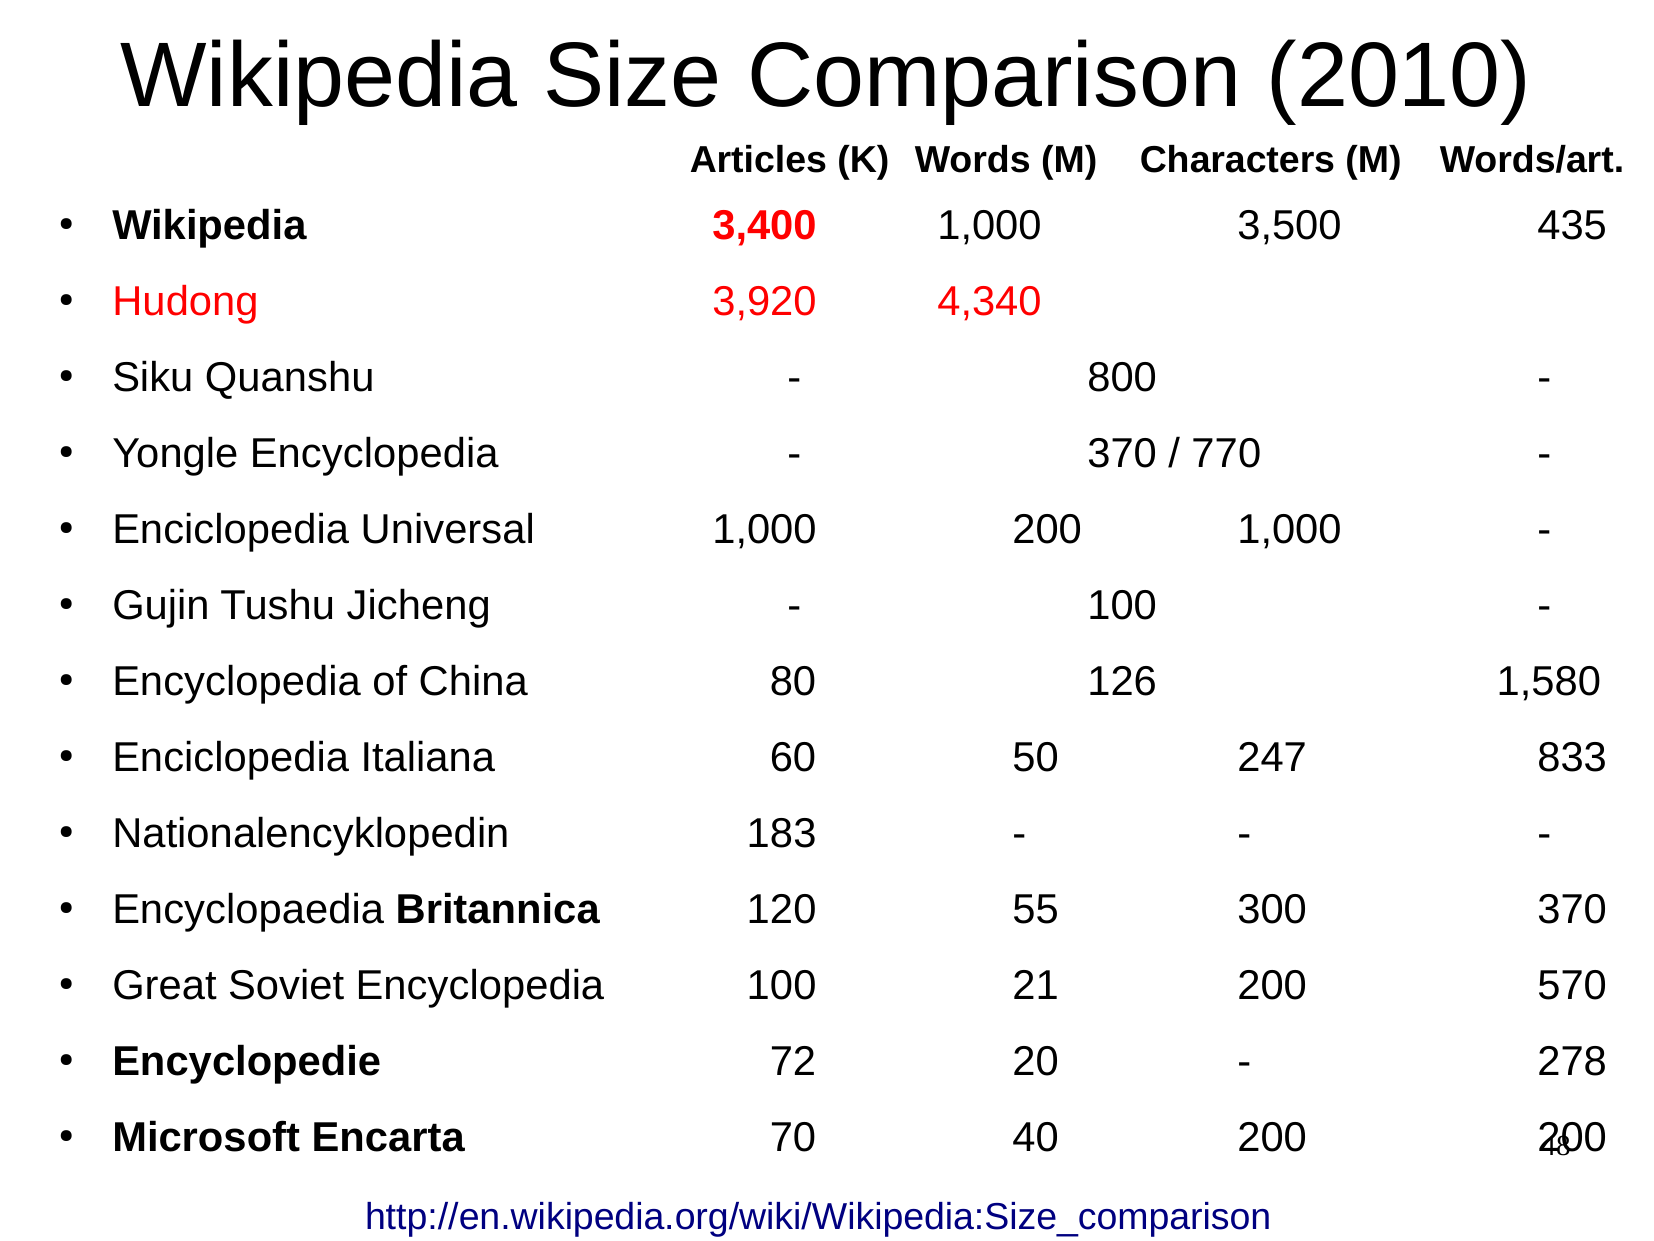

# Wikipedia Size Comparison (2010)
Articles (K)	Words (M)	Characters (M)	Words/art.
Wikipedia						3,400		1,000			3,500			435
Hudong							3,920		4,340
Siku Quanshu						-				800						-
Yongle Encyclopedia				-				370 / 770				-
Enciclopedia Universal			1,000			200			1,000			-
Gujin Tushu Jicheng				-				100						-
Encyclopedia of China			 80				126					 1,580
Enciclopedia Italiana			 60			50			247				833
Nationalencyklopedin			 183			-			-				-
Encyclopaedia Britannica		 120			55			300				370
Great Soviet Encyclopedia		 100 			21			200				570
Encyclopedie					 72			20			-				278
Microsoft Encarta				 70			40			200				200
48
http://en.wikipedia.org/wiki/Wikipedia:Size_comparisons